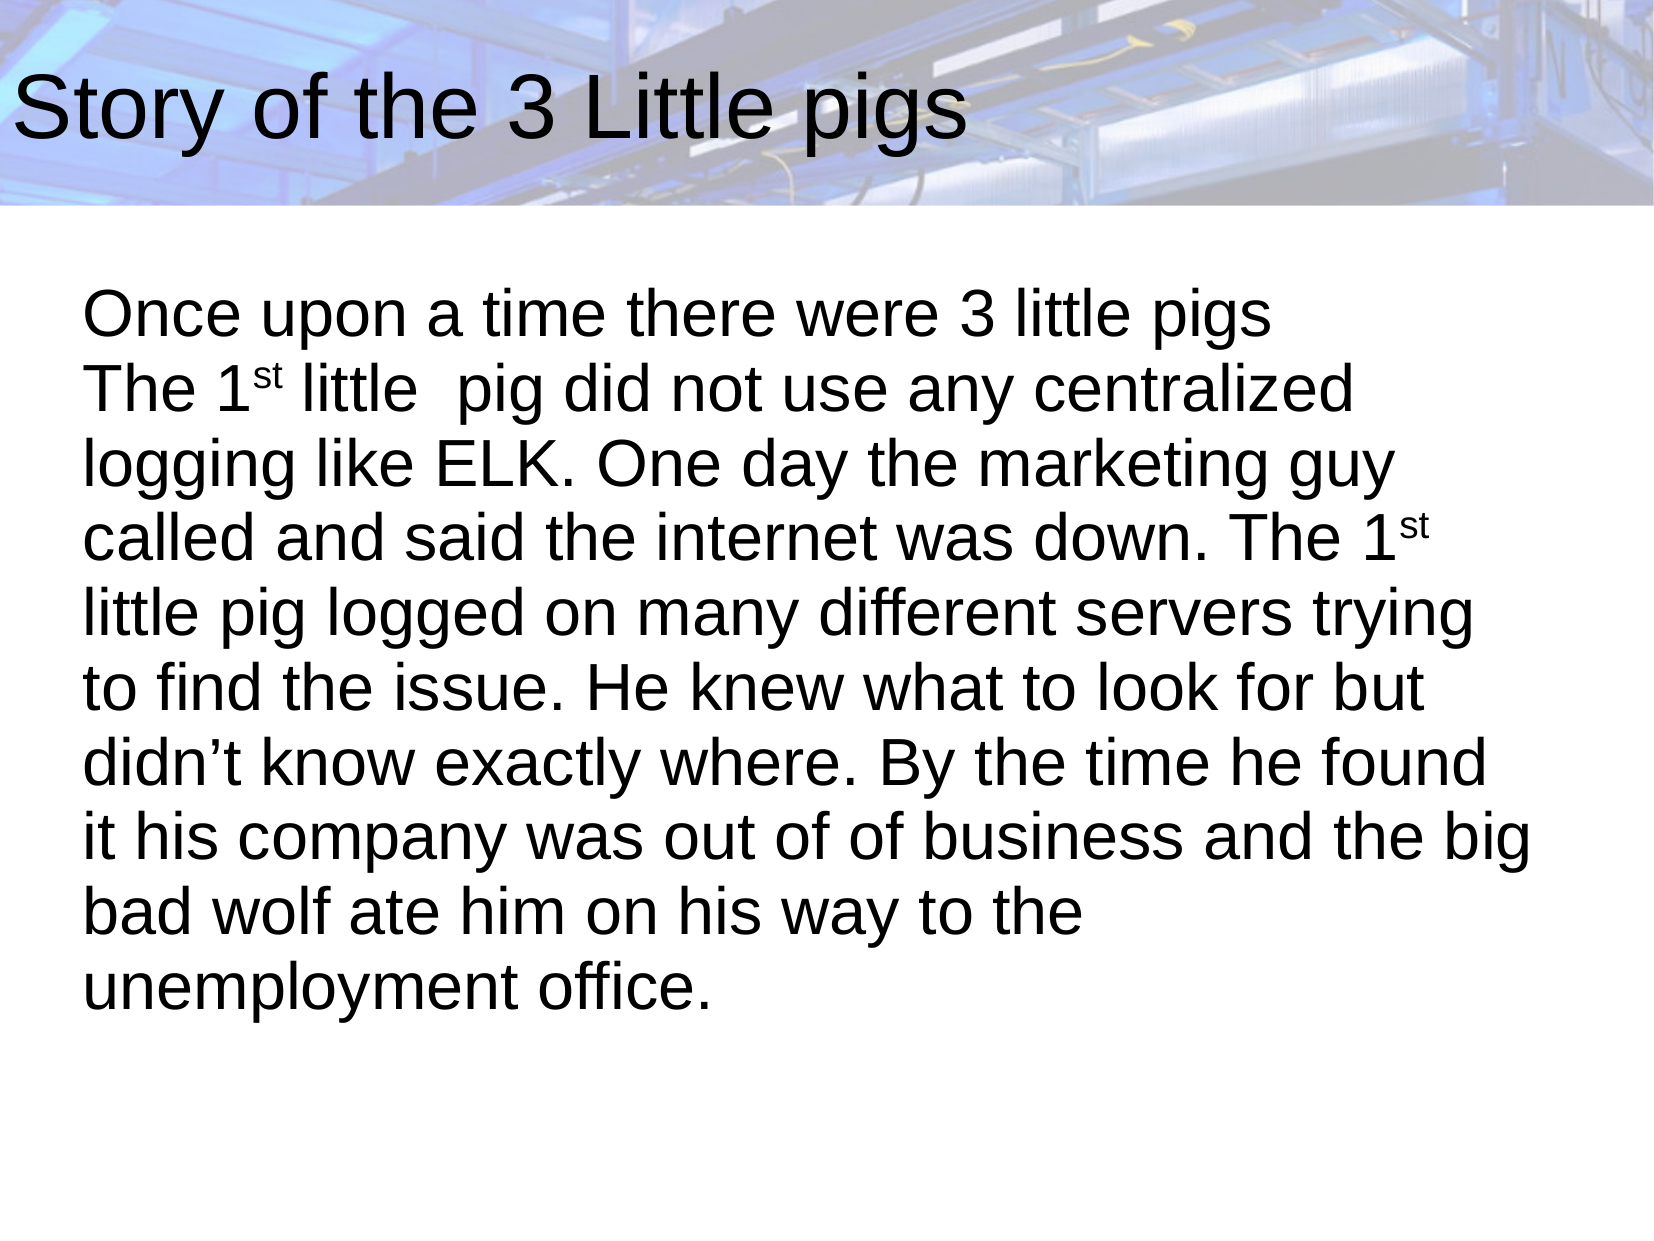

# Story of the 3 Little pigs
Once upon a time there were 3 little pigs
The 1st little pig did not use any centralized logging like ELK. One day the marketing guy called and said the internet was down. The 1st little pig logged on many different servers trying to find the issue. He knew what to look for but didn’t know exactly where. By the time he found it his company was out of of business and the big bad wolf ate him on his way to the unemployment office.